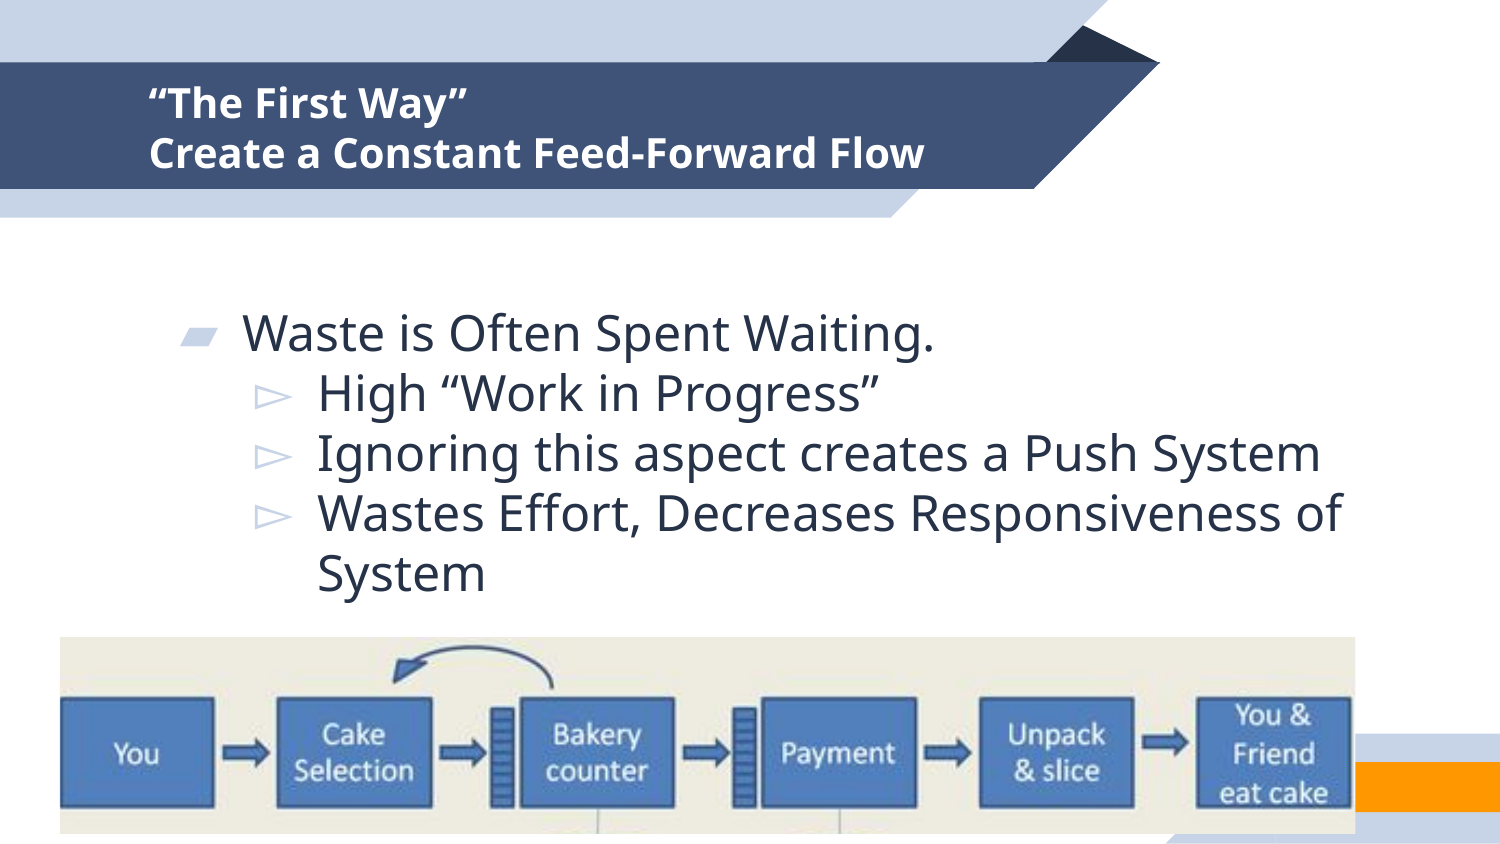

# “The First Way” Create a Constant Feed-Forward Flow
Waste is Often Spent Waiting.
High “Work in Progress”
Ignoring this aspect creates a Push System
Wastes Effort, Decreases Responsiveness of System